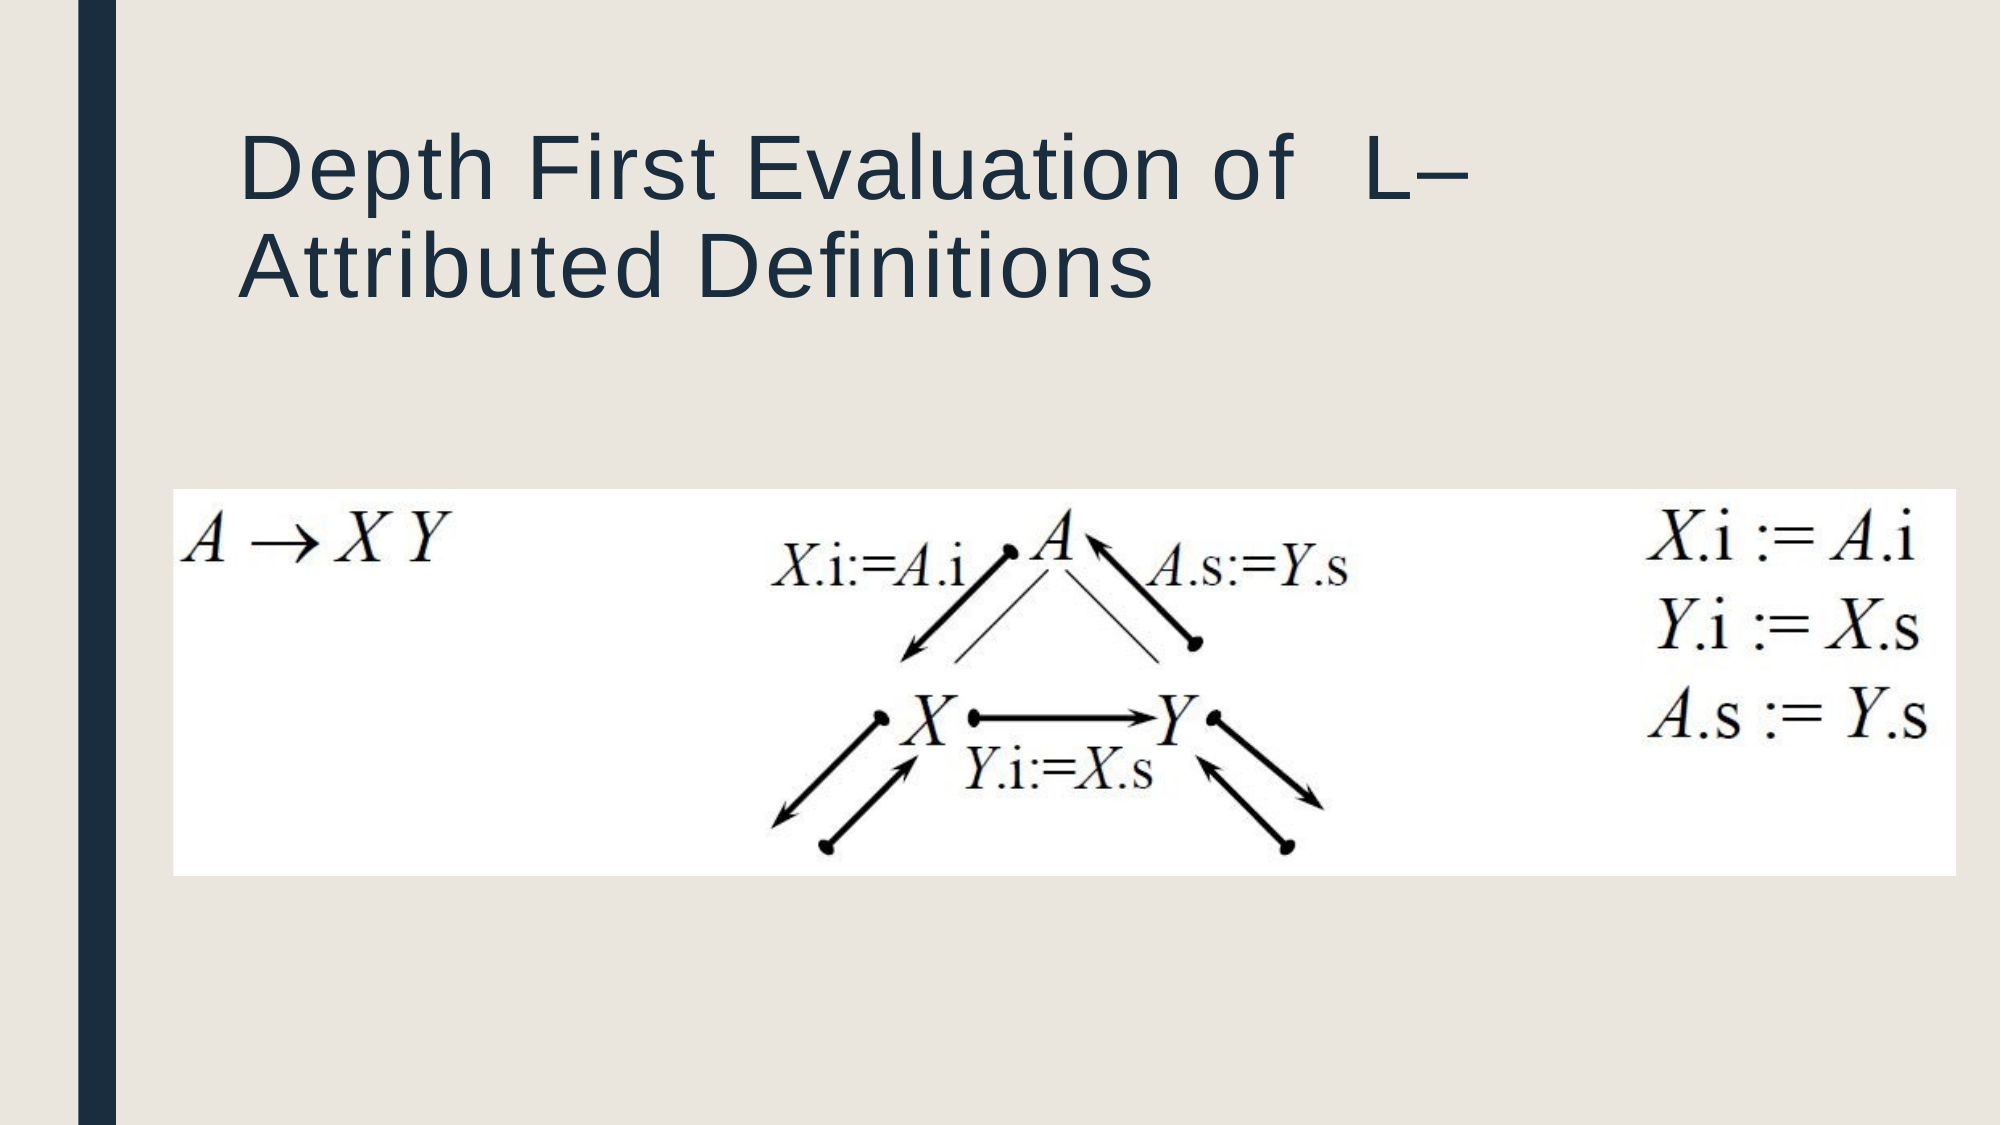

# Depth First Evaluation of L–Attributed Deﬁnitions